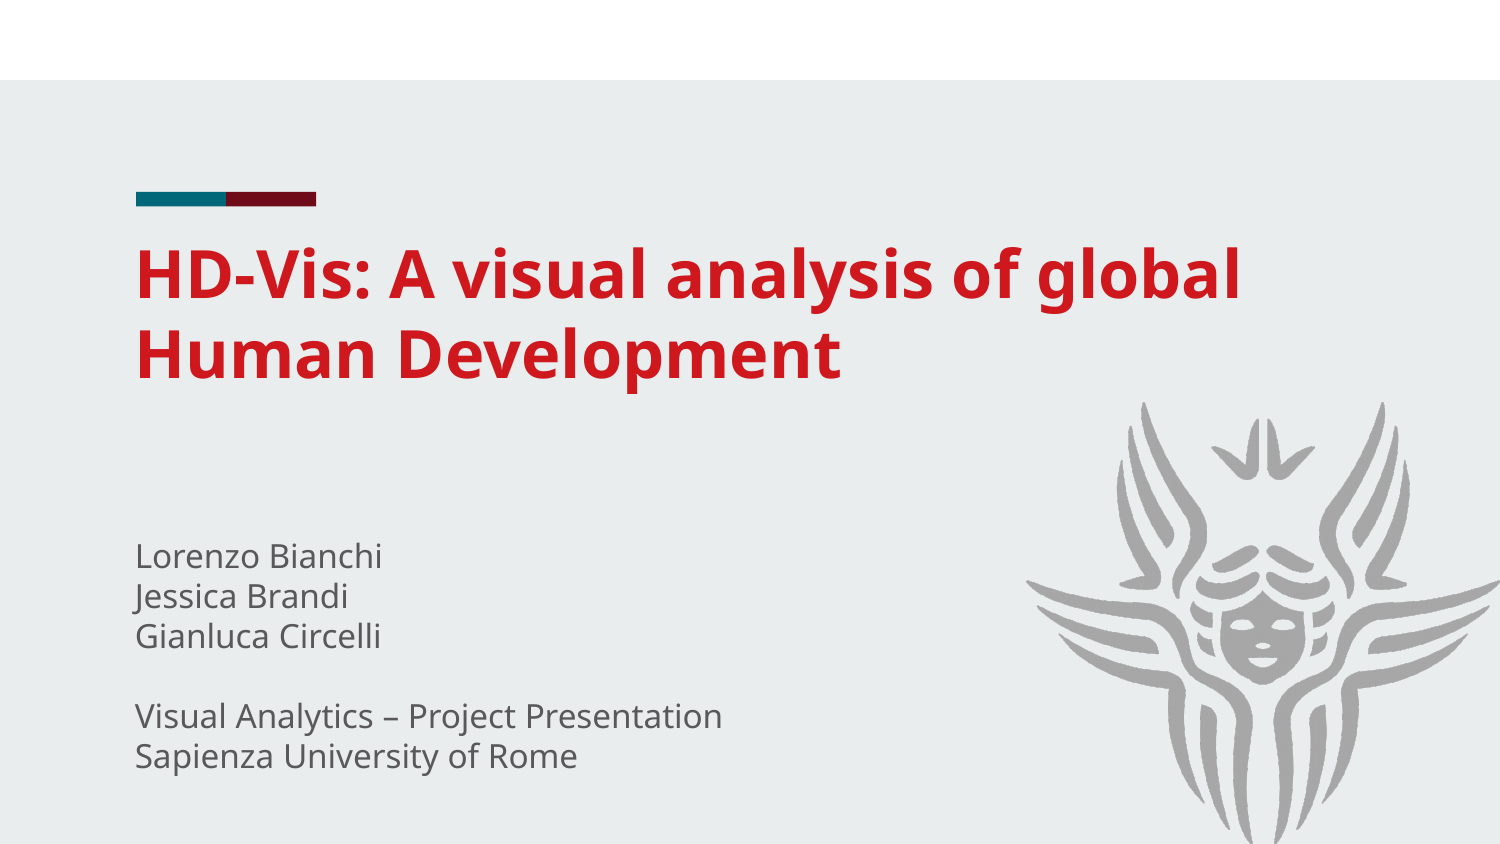

# HD-Vis: A visual analysis of global Human Development
Lorenzo Bianchi
Jessica Brandi
Gianluca Circelli
Visual Analytics – Project Presentation
Sapienza University of Rome